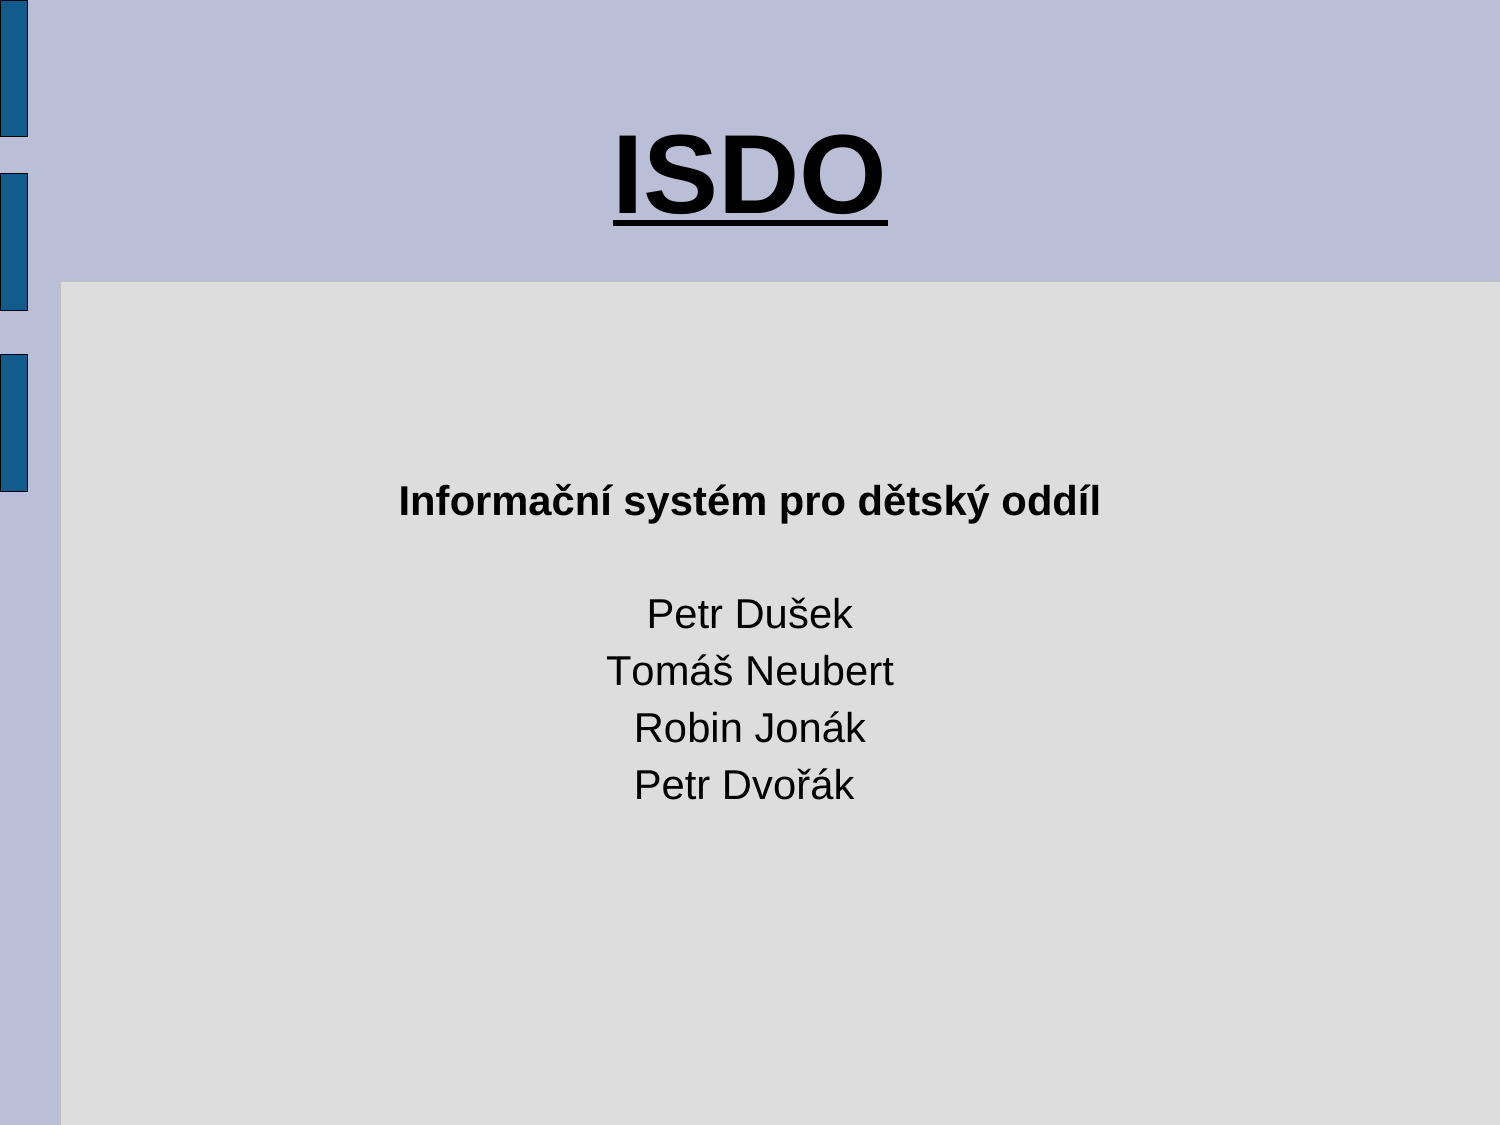

ISDO
# Informační systém pro dětský oddíl
Petr Dušek
Tomáš Neubert
Robin Jonák
Petr Dvořák